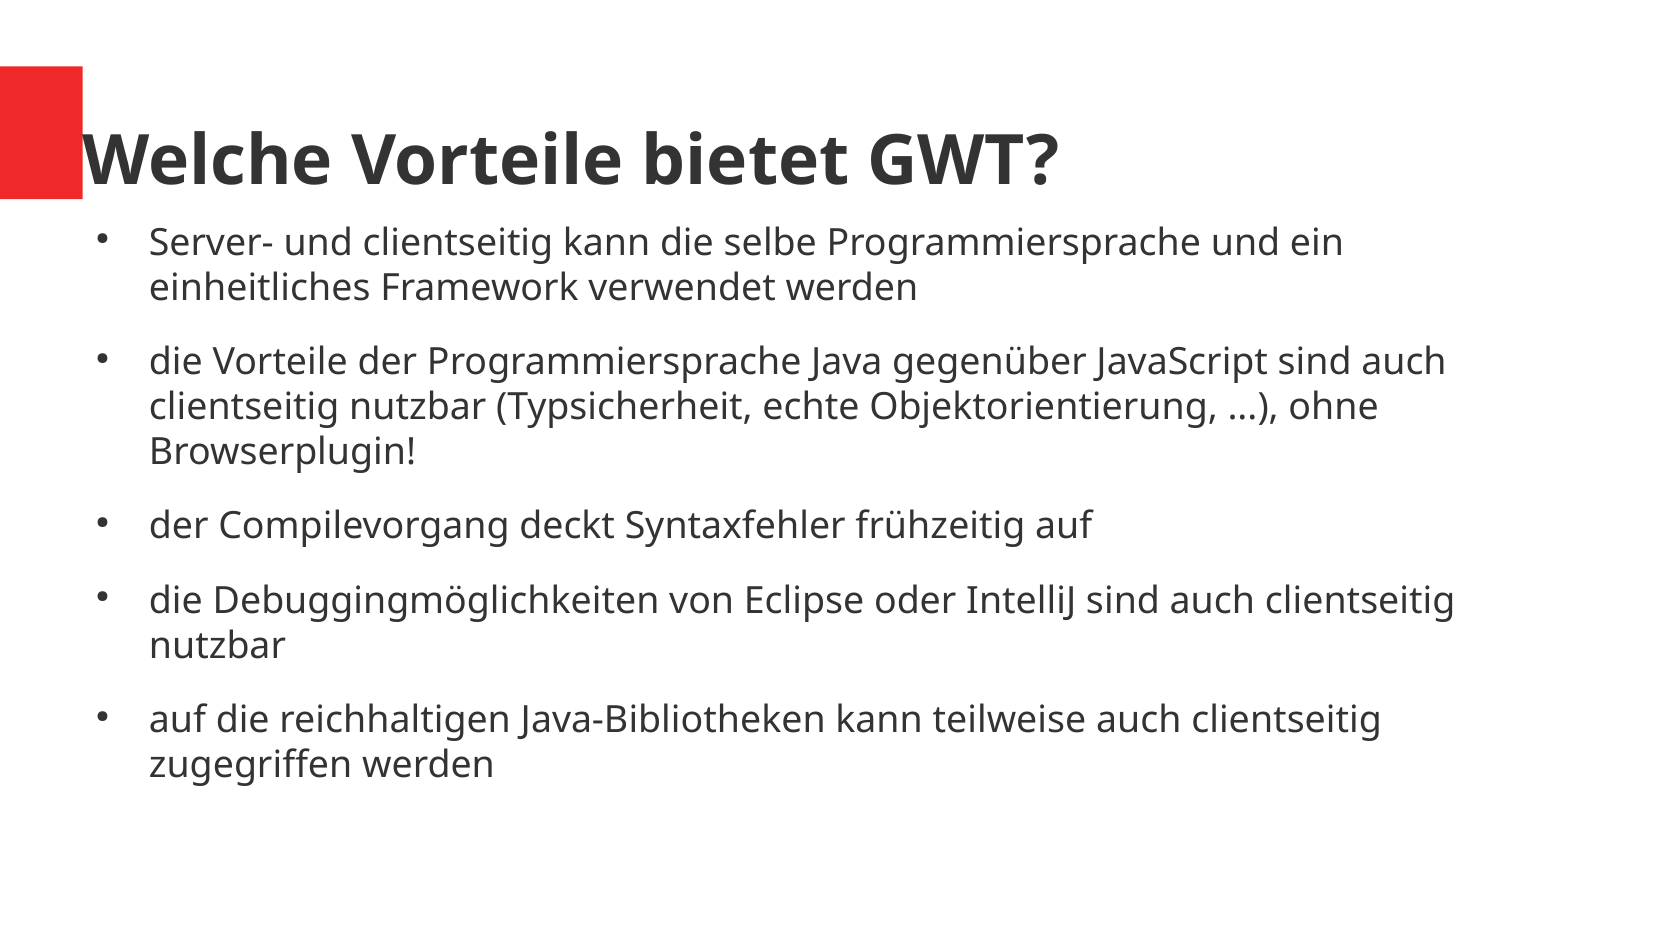

Welche Vorteile bietet GWT?
# Server- und clientseitig kann die selbe Programmiersprache und ein einheitliches Framework verwendet werden
die Vorteile der Programmiersprache Java gegenüber JavaScript sind auch clientseitig nutzbar (Typsicherheit, echte Objektorientierung, ...), ohne Browserplugin!
der Compilevorgang deckt Syntaxfehler frühzeitig auf
die Debuggingmöglichkeiten von Eclipse oder IntelliJ sind auch clientseitig nutzbar
auf die reichhaltigen Java-Bibliotheken kann teilweise auch clientseitig zugegriffen werden